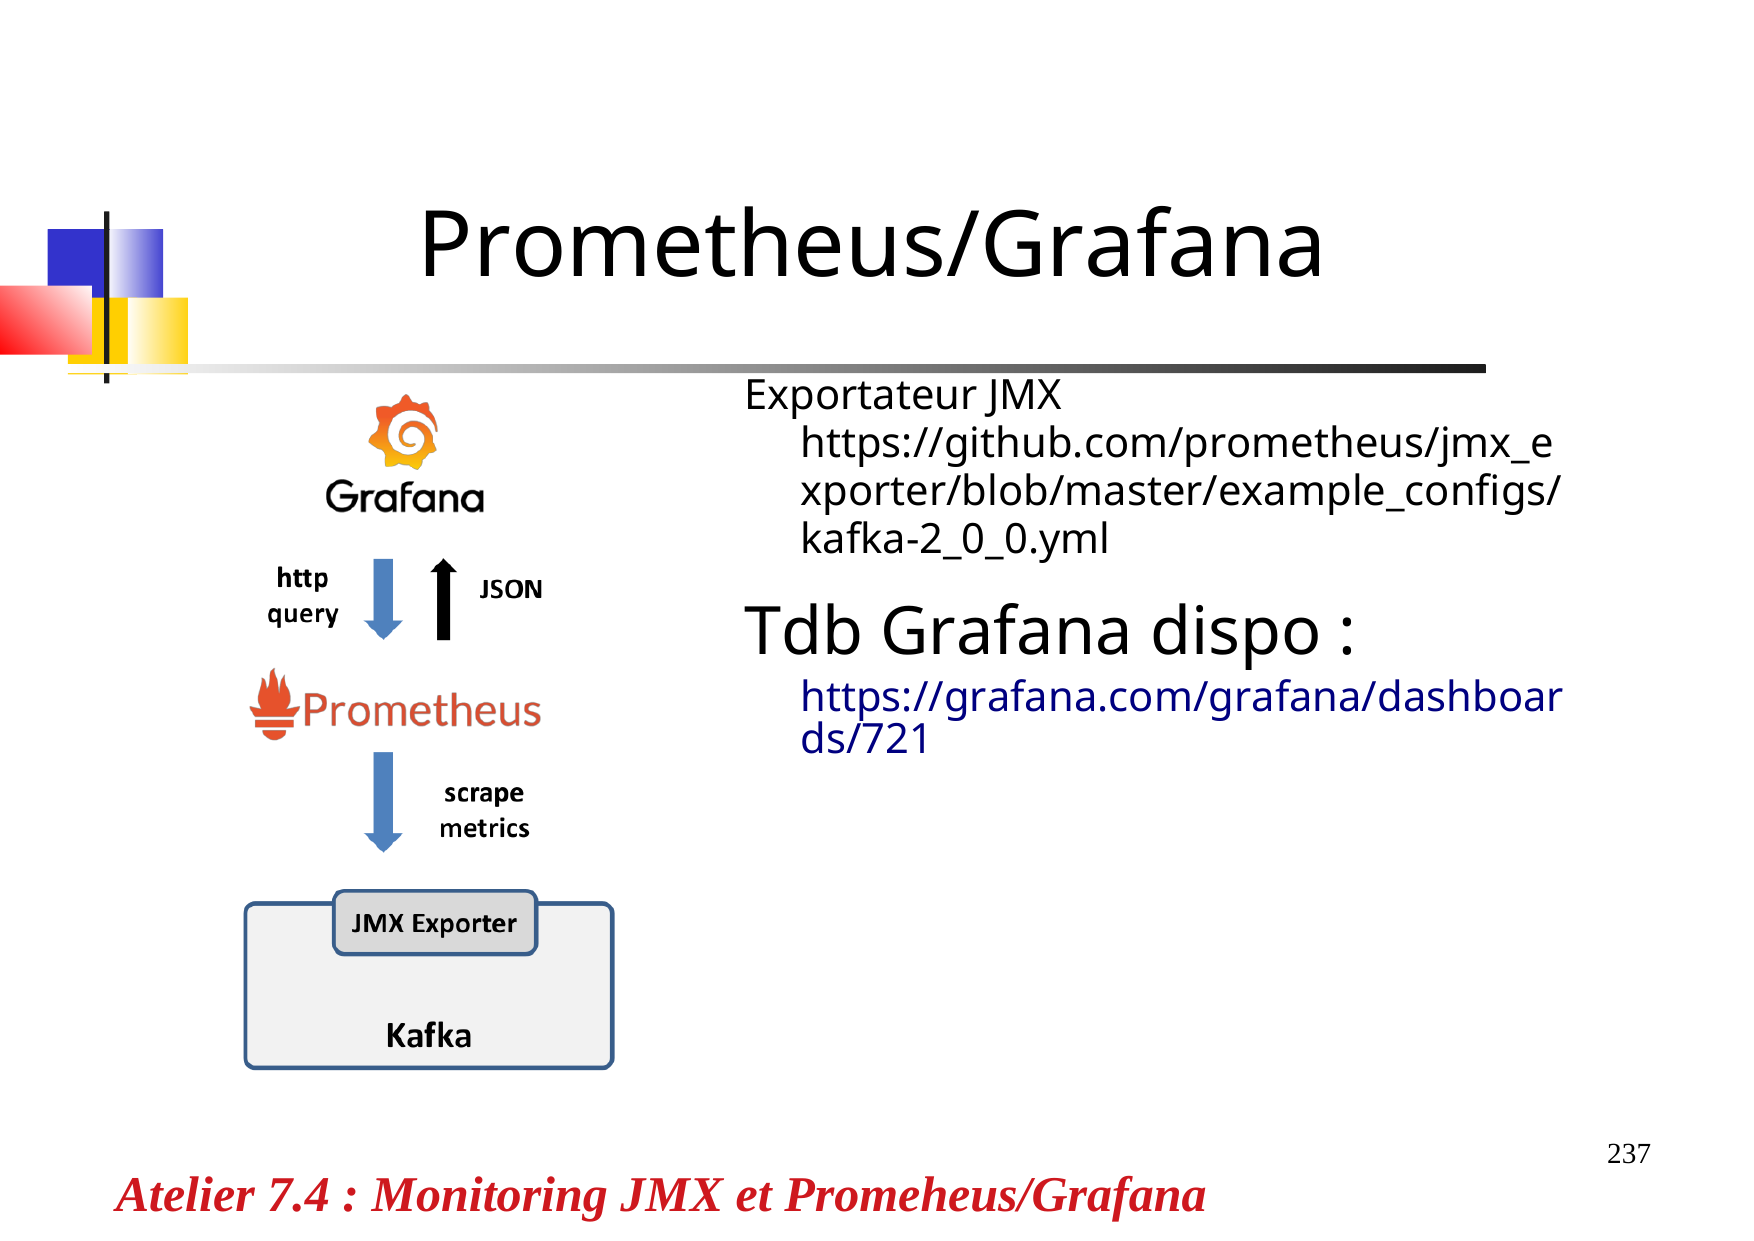

# Prometheus/Grafana
Exportateur JMX https://github.com/prometheus/jmx_exporter/blob/master/example_configs/kafka-2_0_0.yml
Tdb Grafana dispo :
https://grafana.com/grafana/dashboards/721
Atelier 7.4 : Monitoring JMX et Promeheus/Grafana